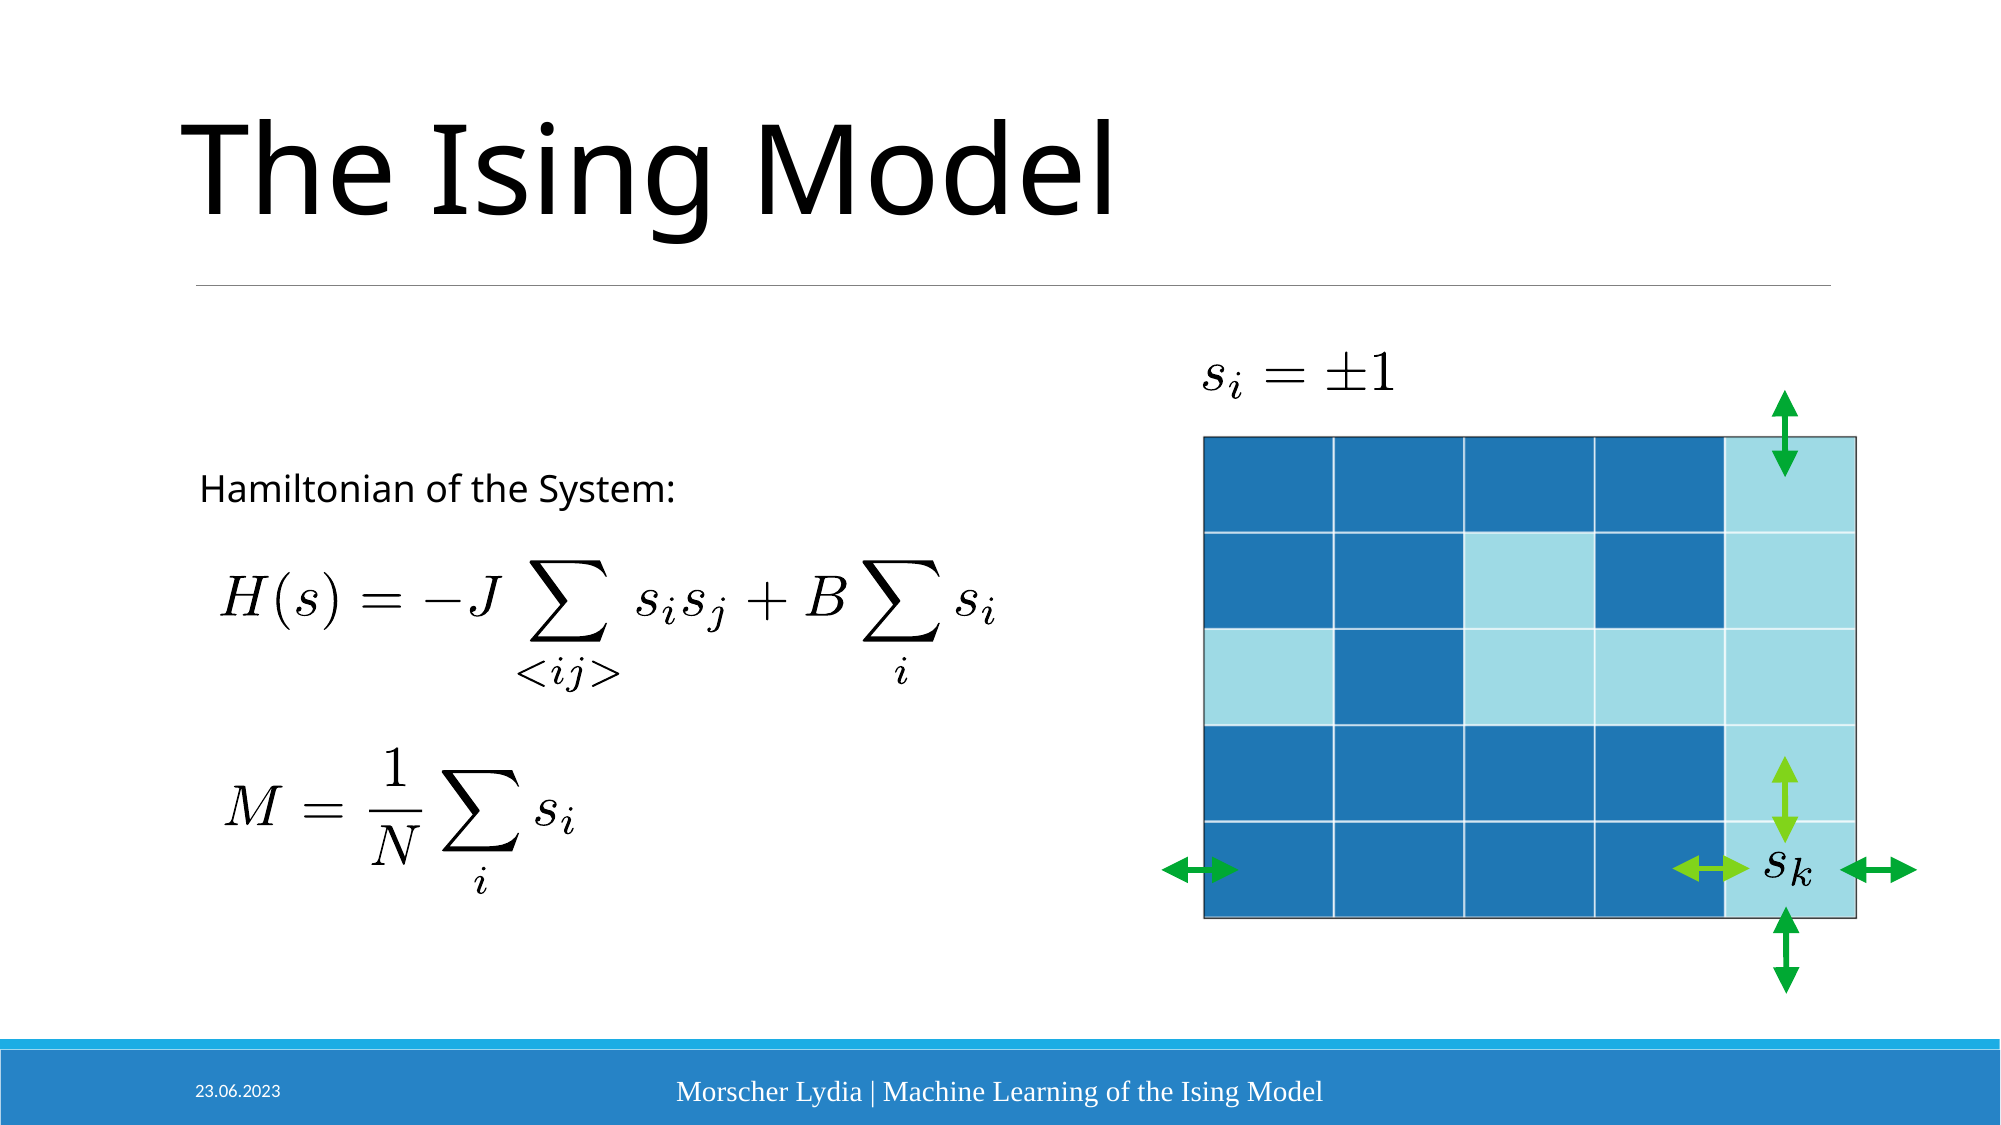

# The Ising Model
Hamiltonian of the System: